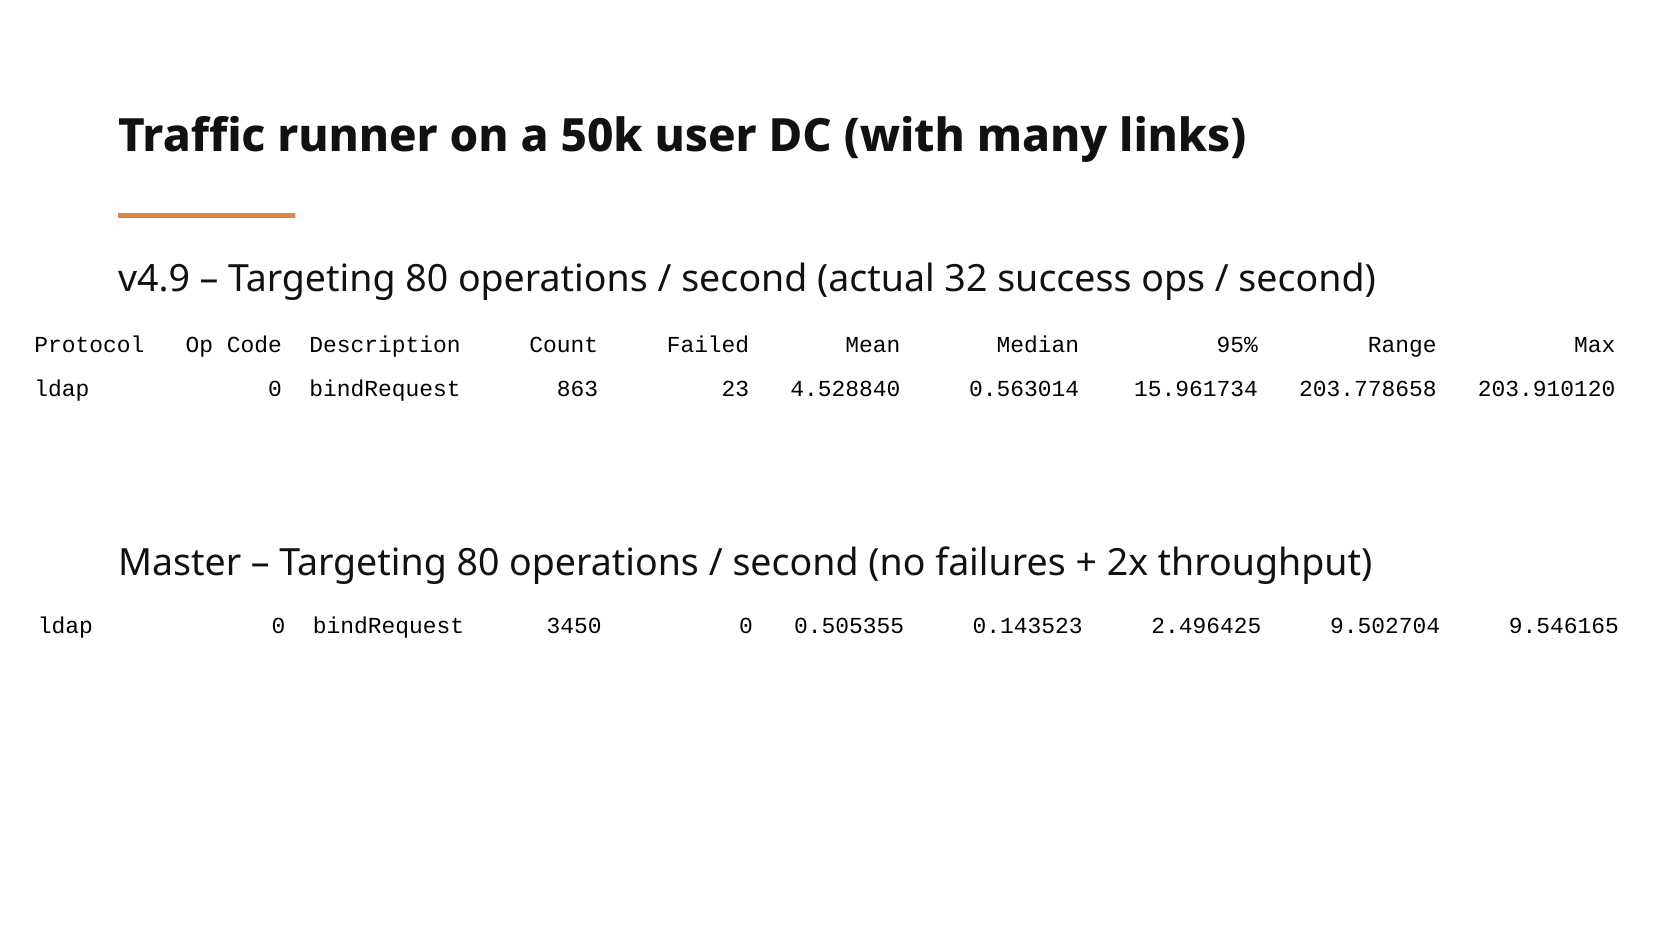

# Traffic runner on a 50k user DC (with many links)
v4.9 – Targeting 80 operations / second (actual 32 success ops / second)
ldap 0 bindRequest 863 23 4.528840 0.563014 15.961734 203.778658 203.910120
Protocol Op Code Description Count Failed Mean Median 95% Range Max
Master – Targeting 80 operations / second (no failures + 2x throughput)
ldap 0 bindRequest 3450 0 0.505355 0.143523 2.496425 9.502704 9.546165